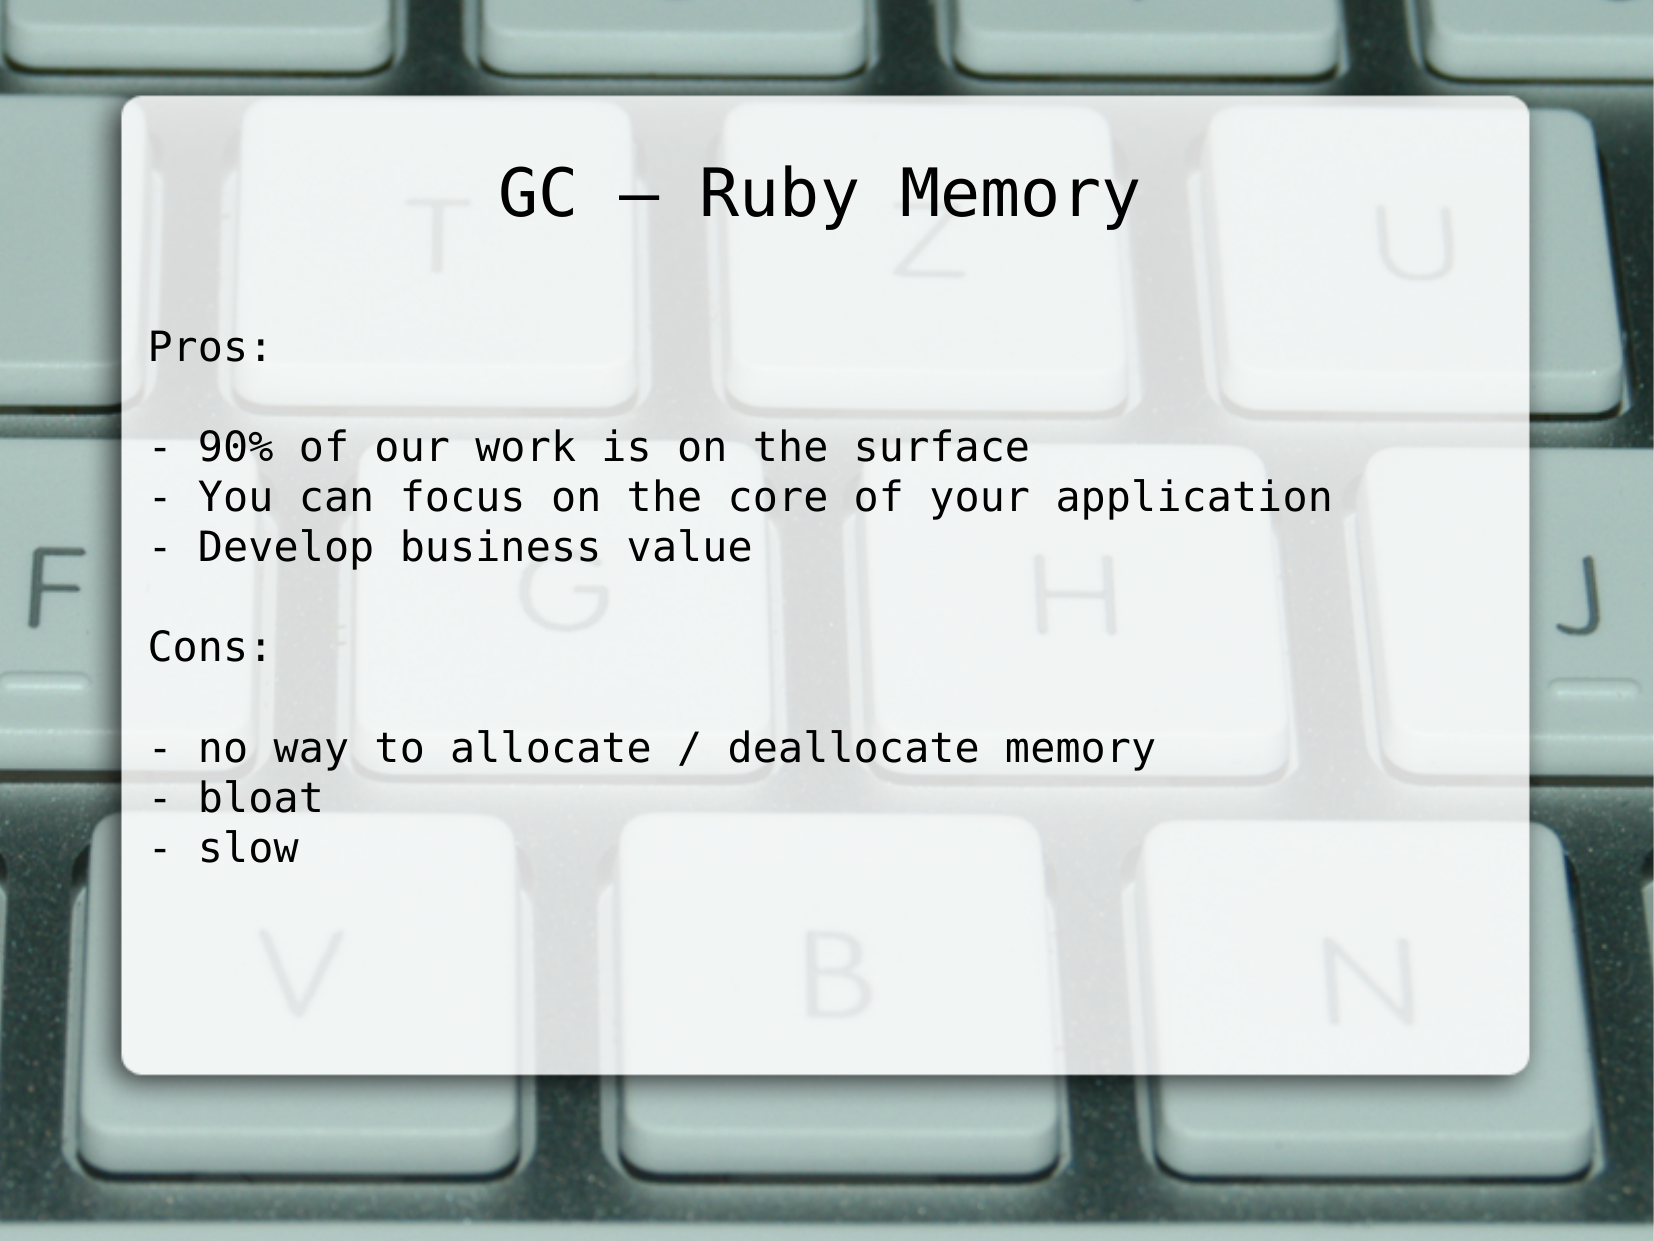

# GC – Ruby Memory
Pros:
- 90% of our work is on the surface
- You can focus on the core of your application
- Develop business value
Cons:
- no way to allocate / deallocate memory
- bloat
- slow